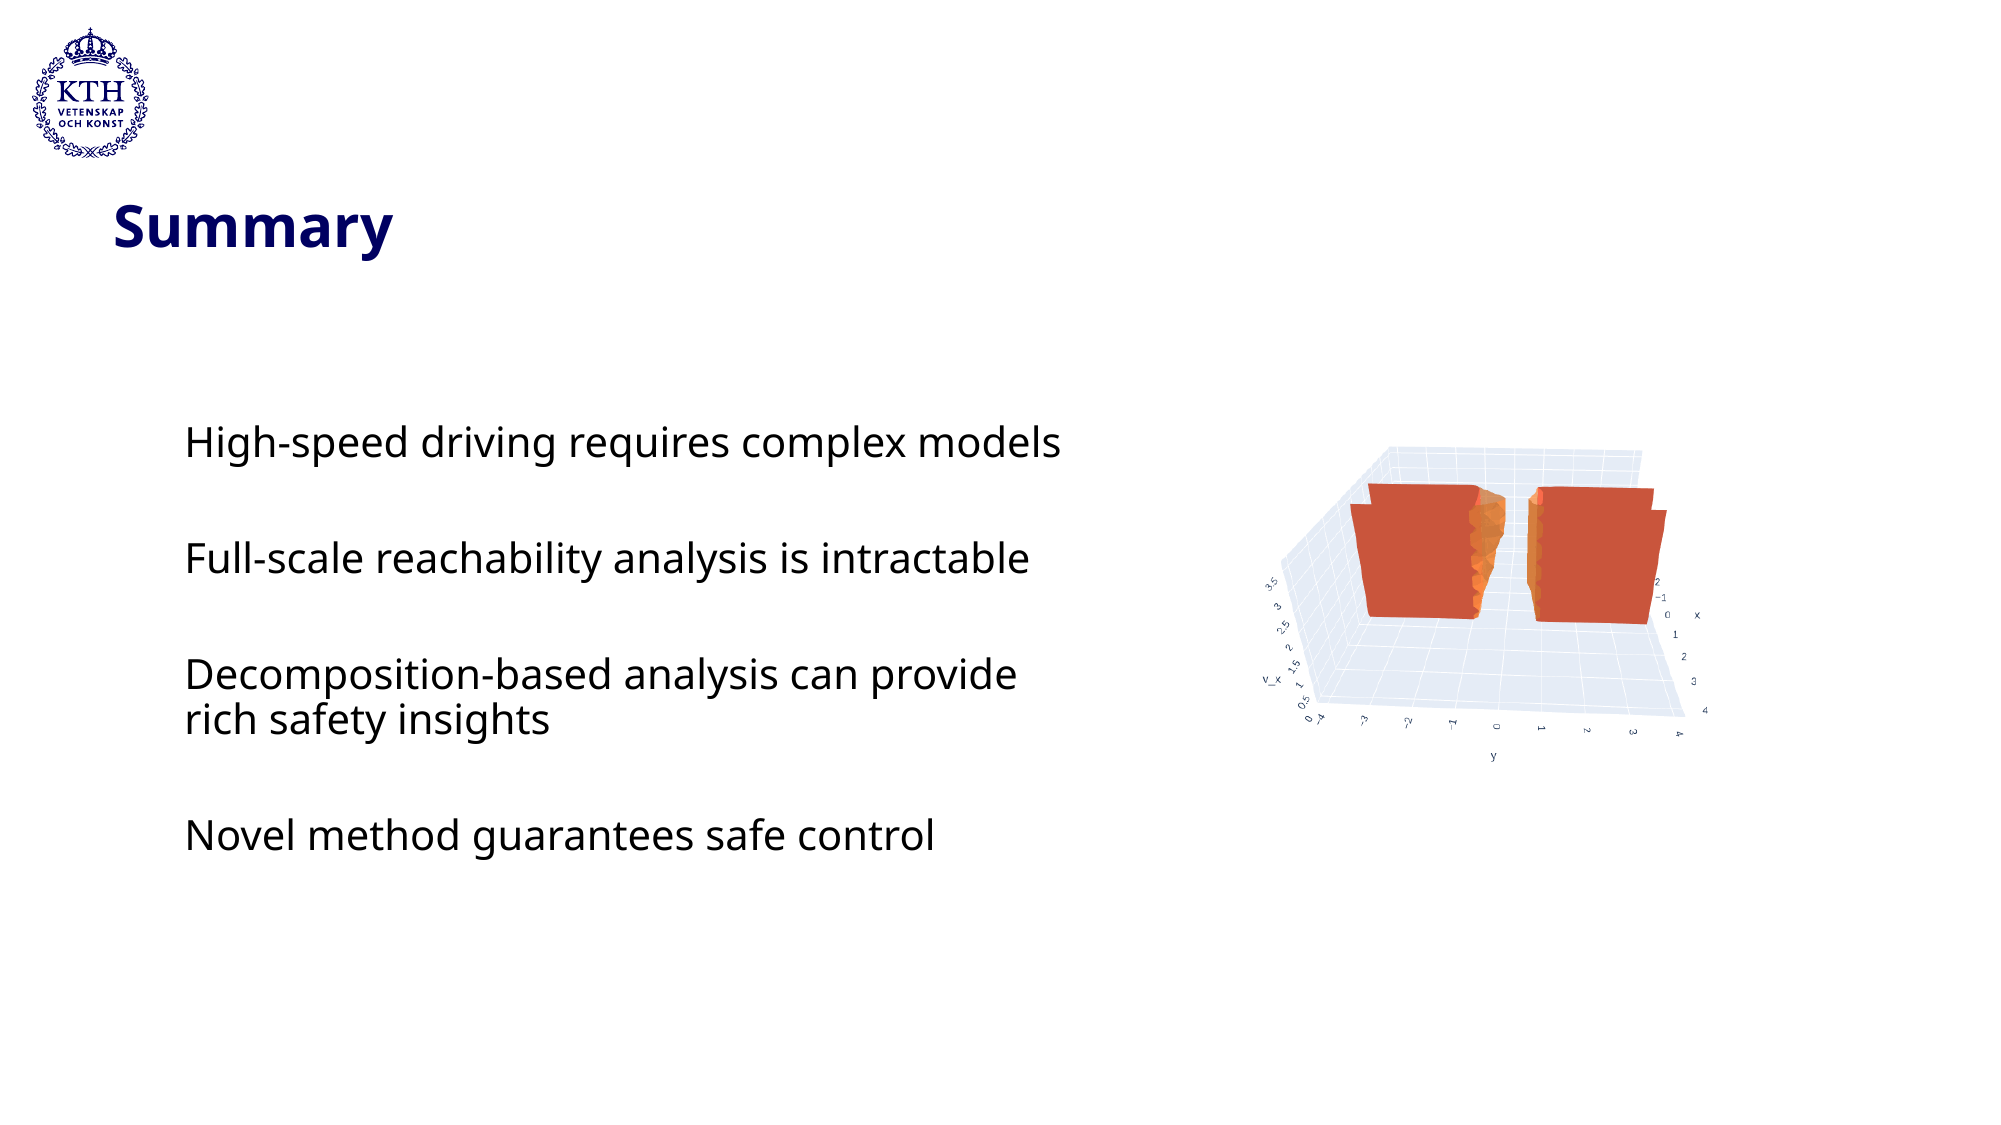

# Summary
High-speed driving requires complex models
Full-scale reachability analysis is intractable
Decomposition-based analysis can provide rich safety insights
Novel method guarantees safe control